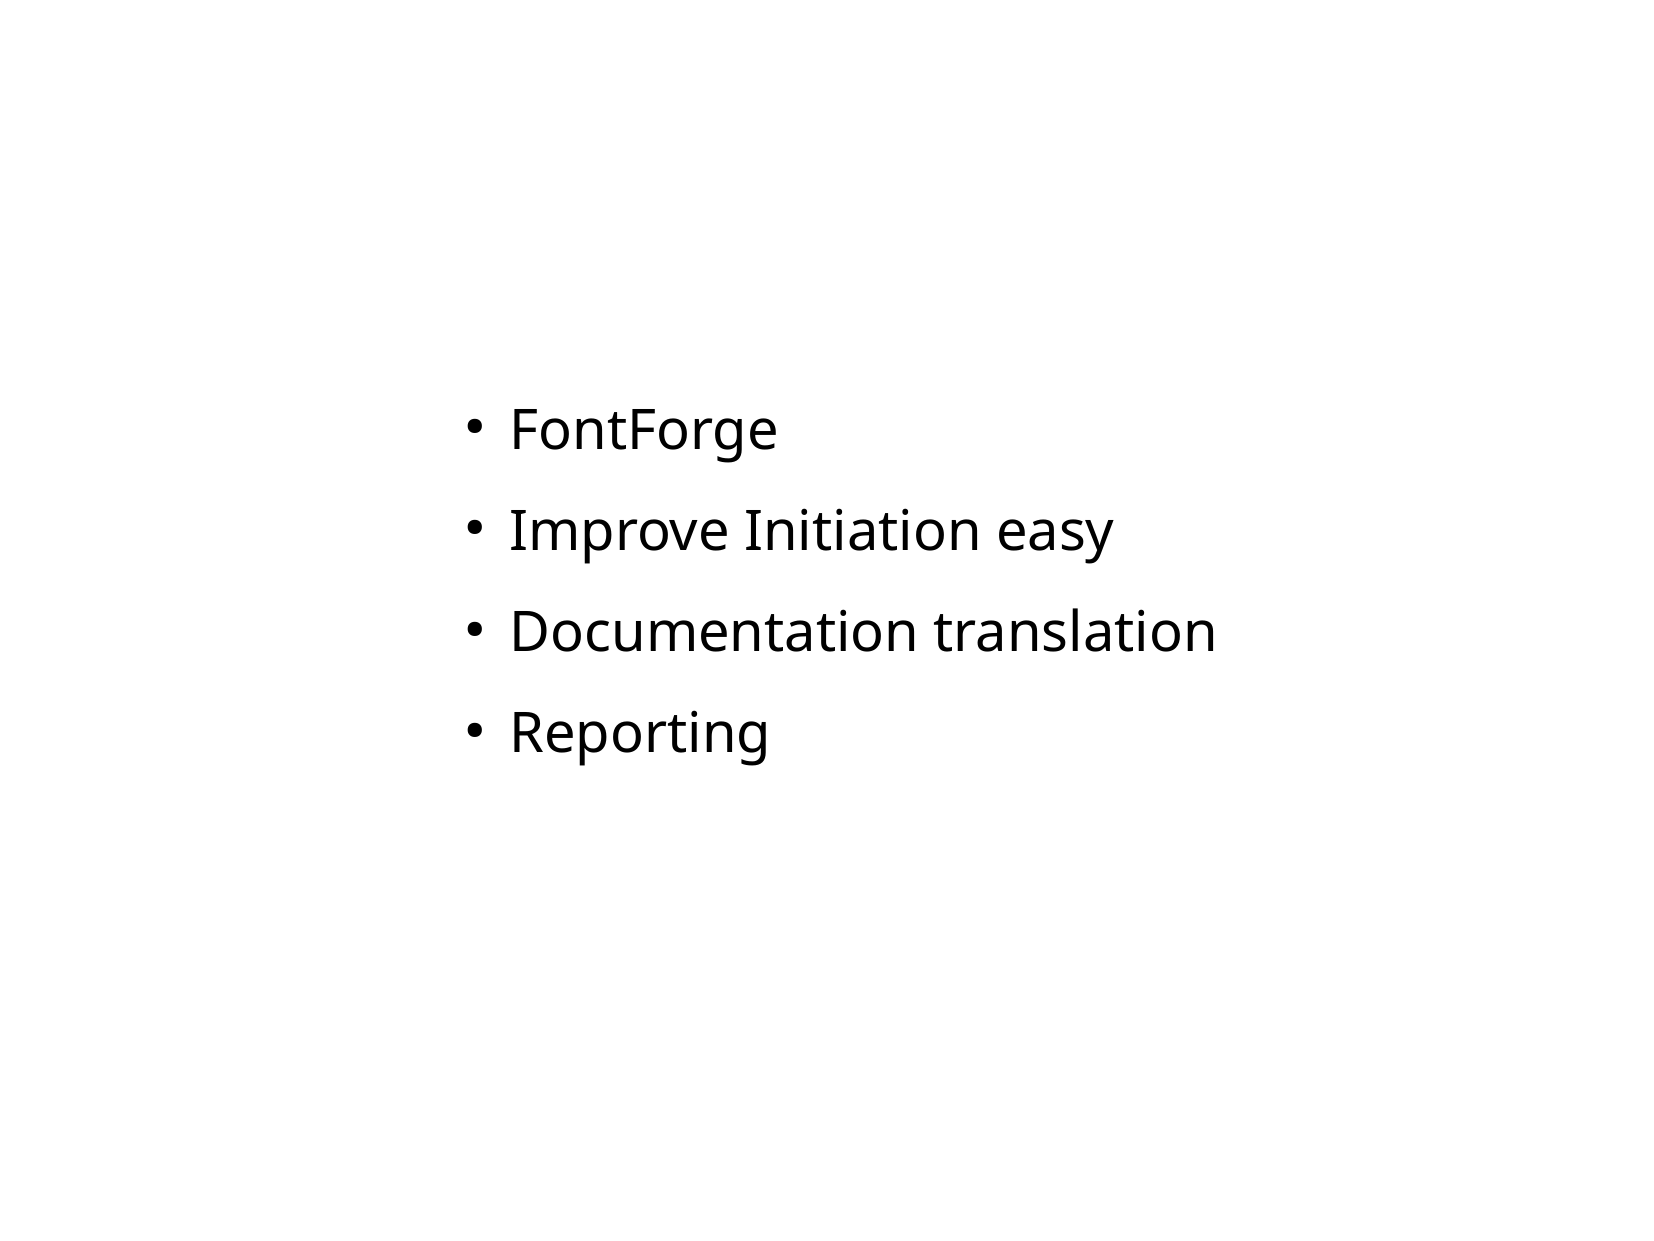

# FontForge
Improve Initiation easy
Documentation translation
Reporting